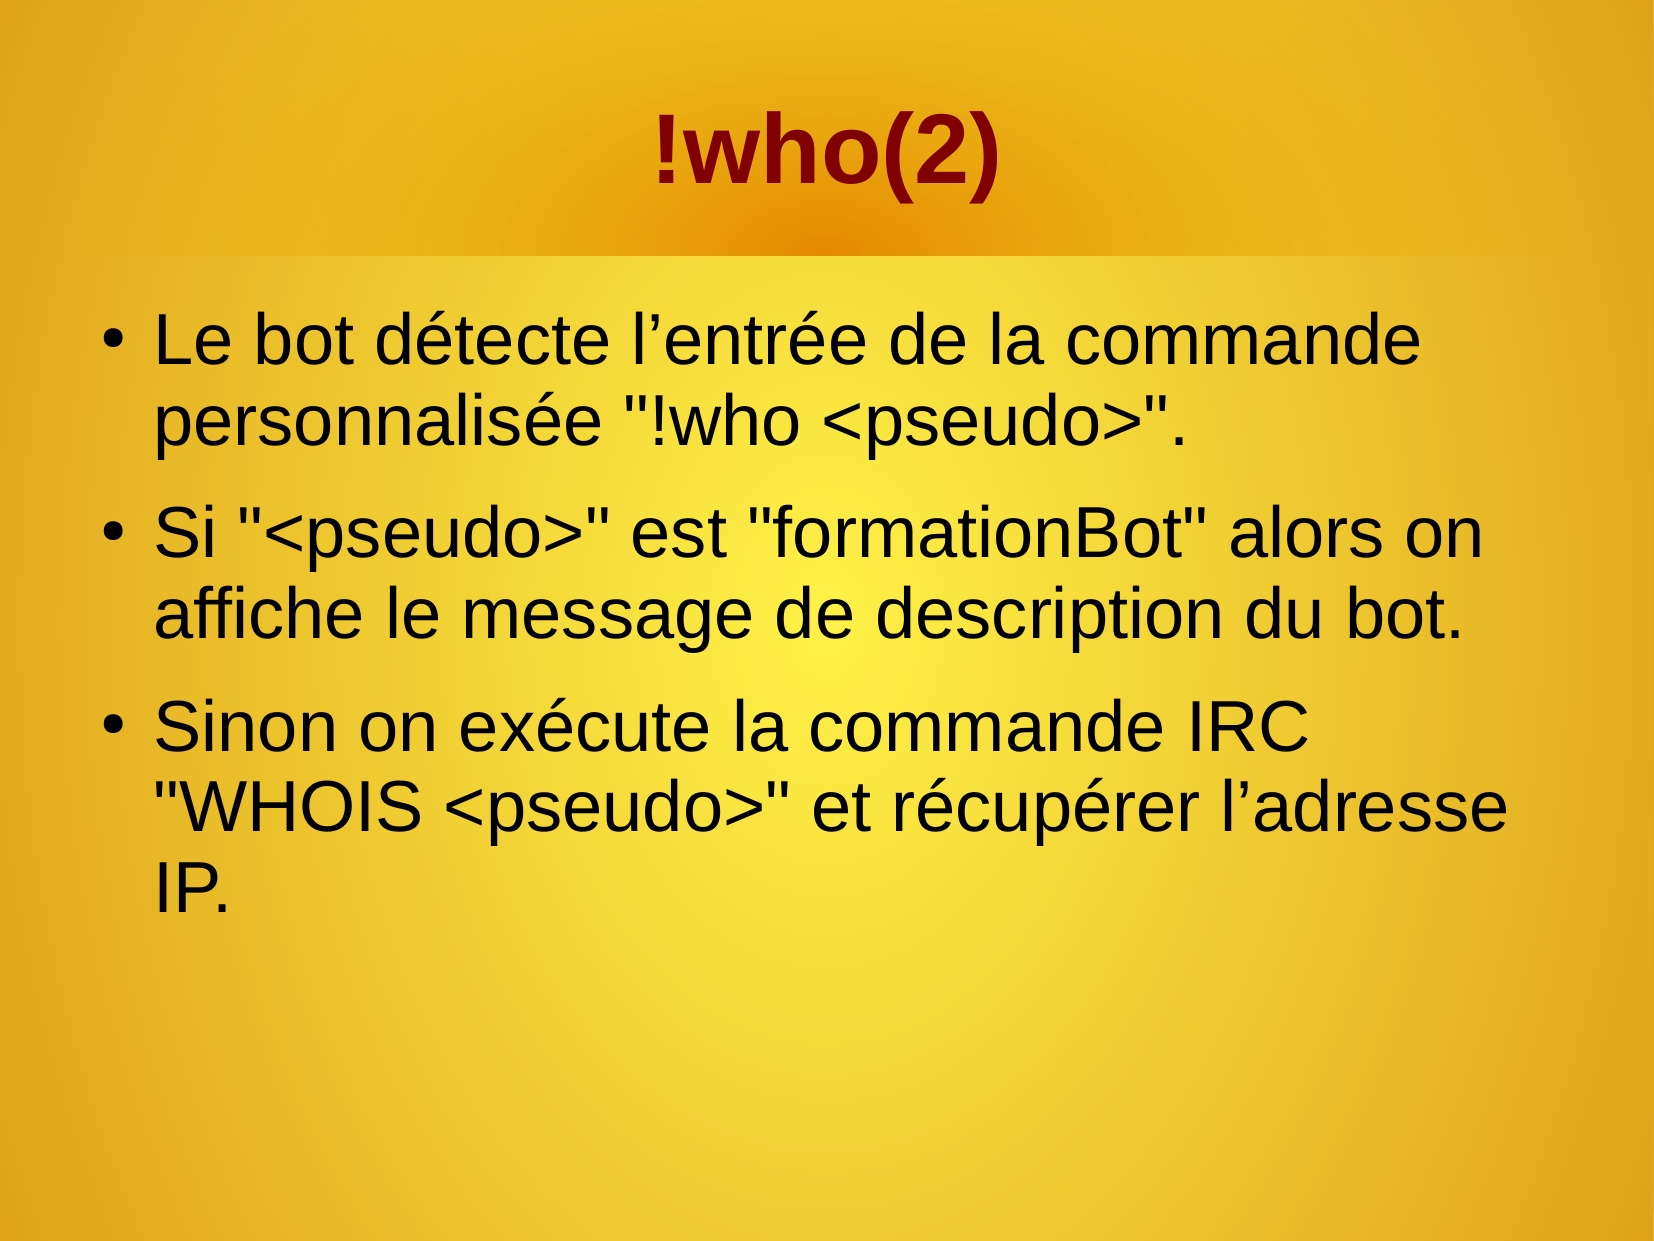

# !who(2)
Le bot détecte l’entrée de la commande personnalisée "!who <pseudo>".
Si "<pseudo>" est "formationBot" alors on affiche le message de description du bot.
Sinon on exécute la commande IRC "WHOIS <pseudo>" et récupérer l’adresse IP.